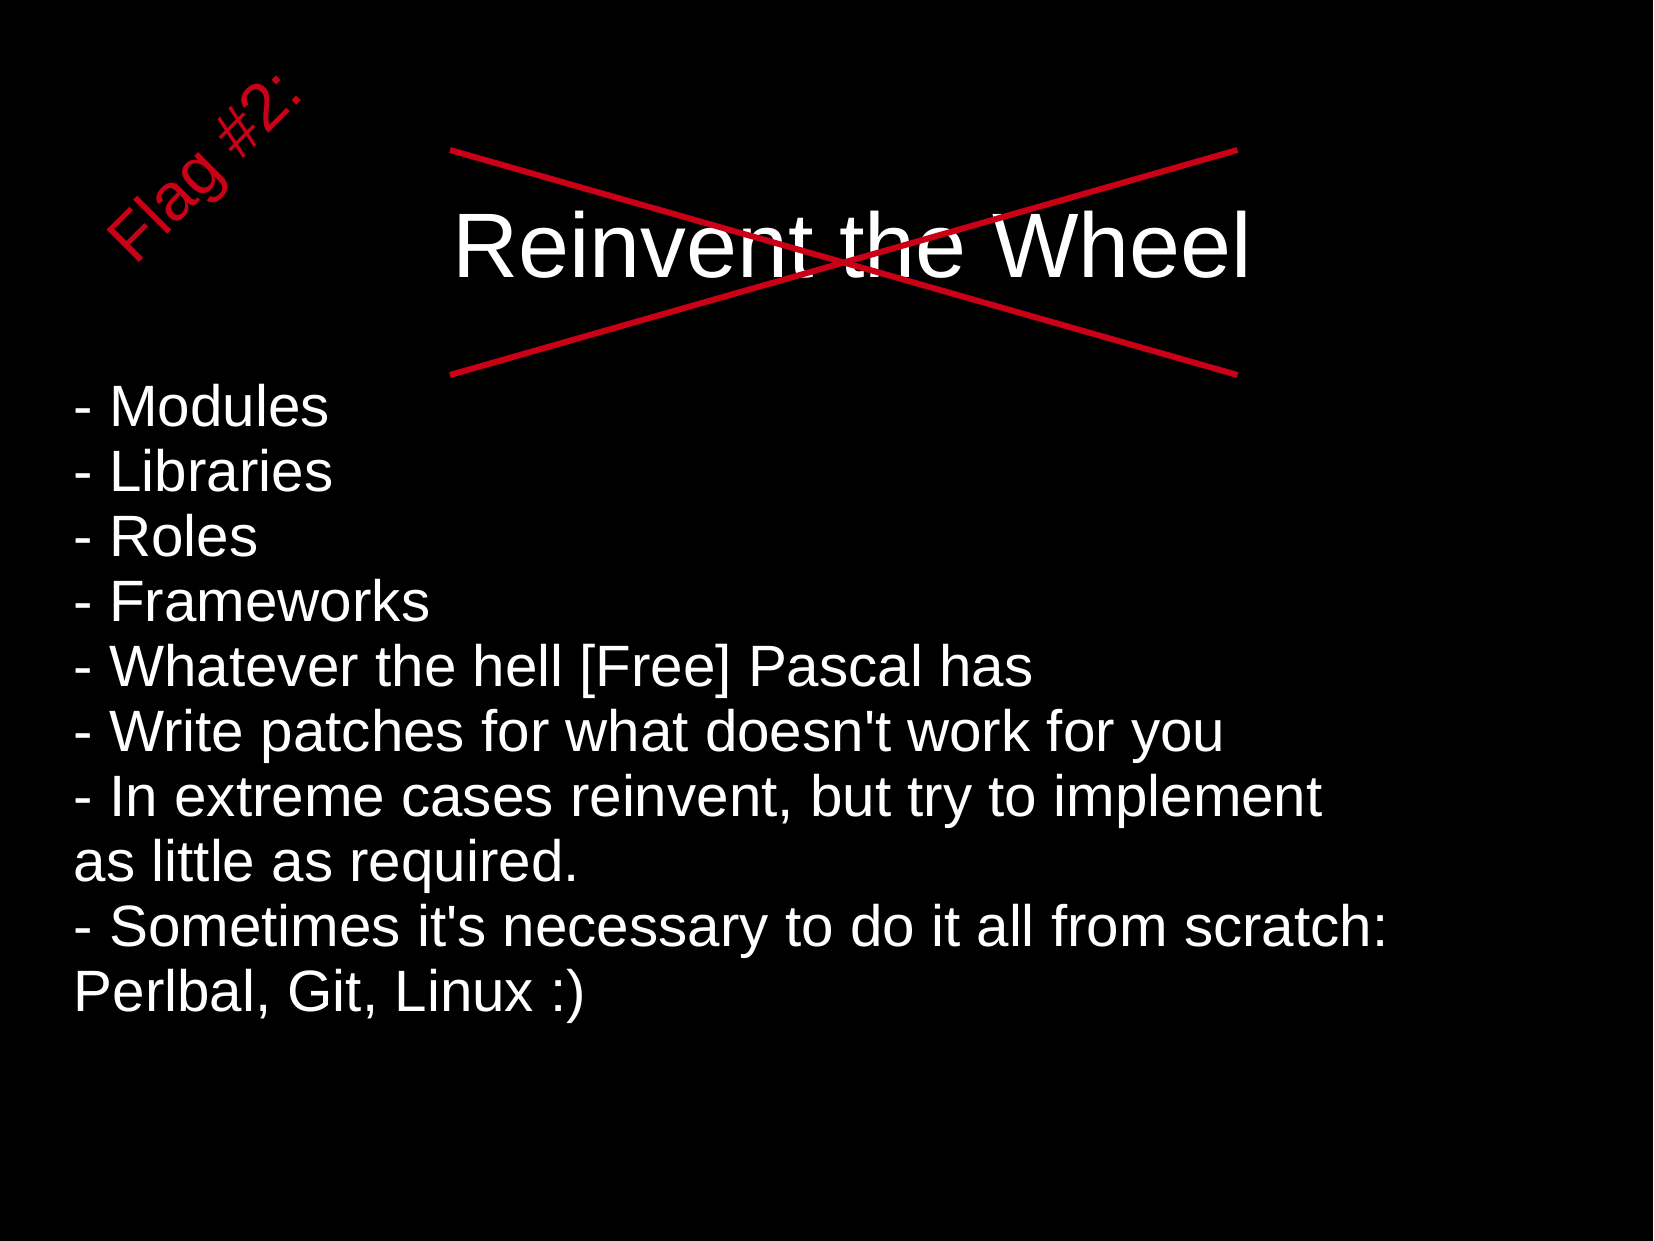

Flag #2:
Reinvent the Wheel
- Modules
- Libraries
- Roles
- Frameworks
- Whatever the hell [Free] Pascal has
- Write patches for what doesn't work for you
- In extreme cases reinvent, but try to implement
as little as required.
- Sometimes it's necessary to do it all from scratch:
Perlbal, Git, Linux :)